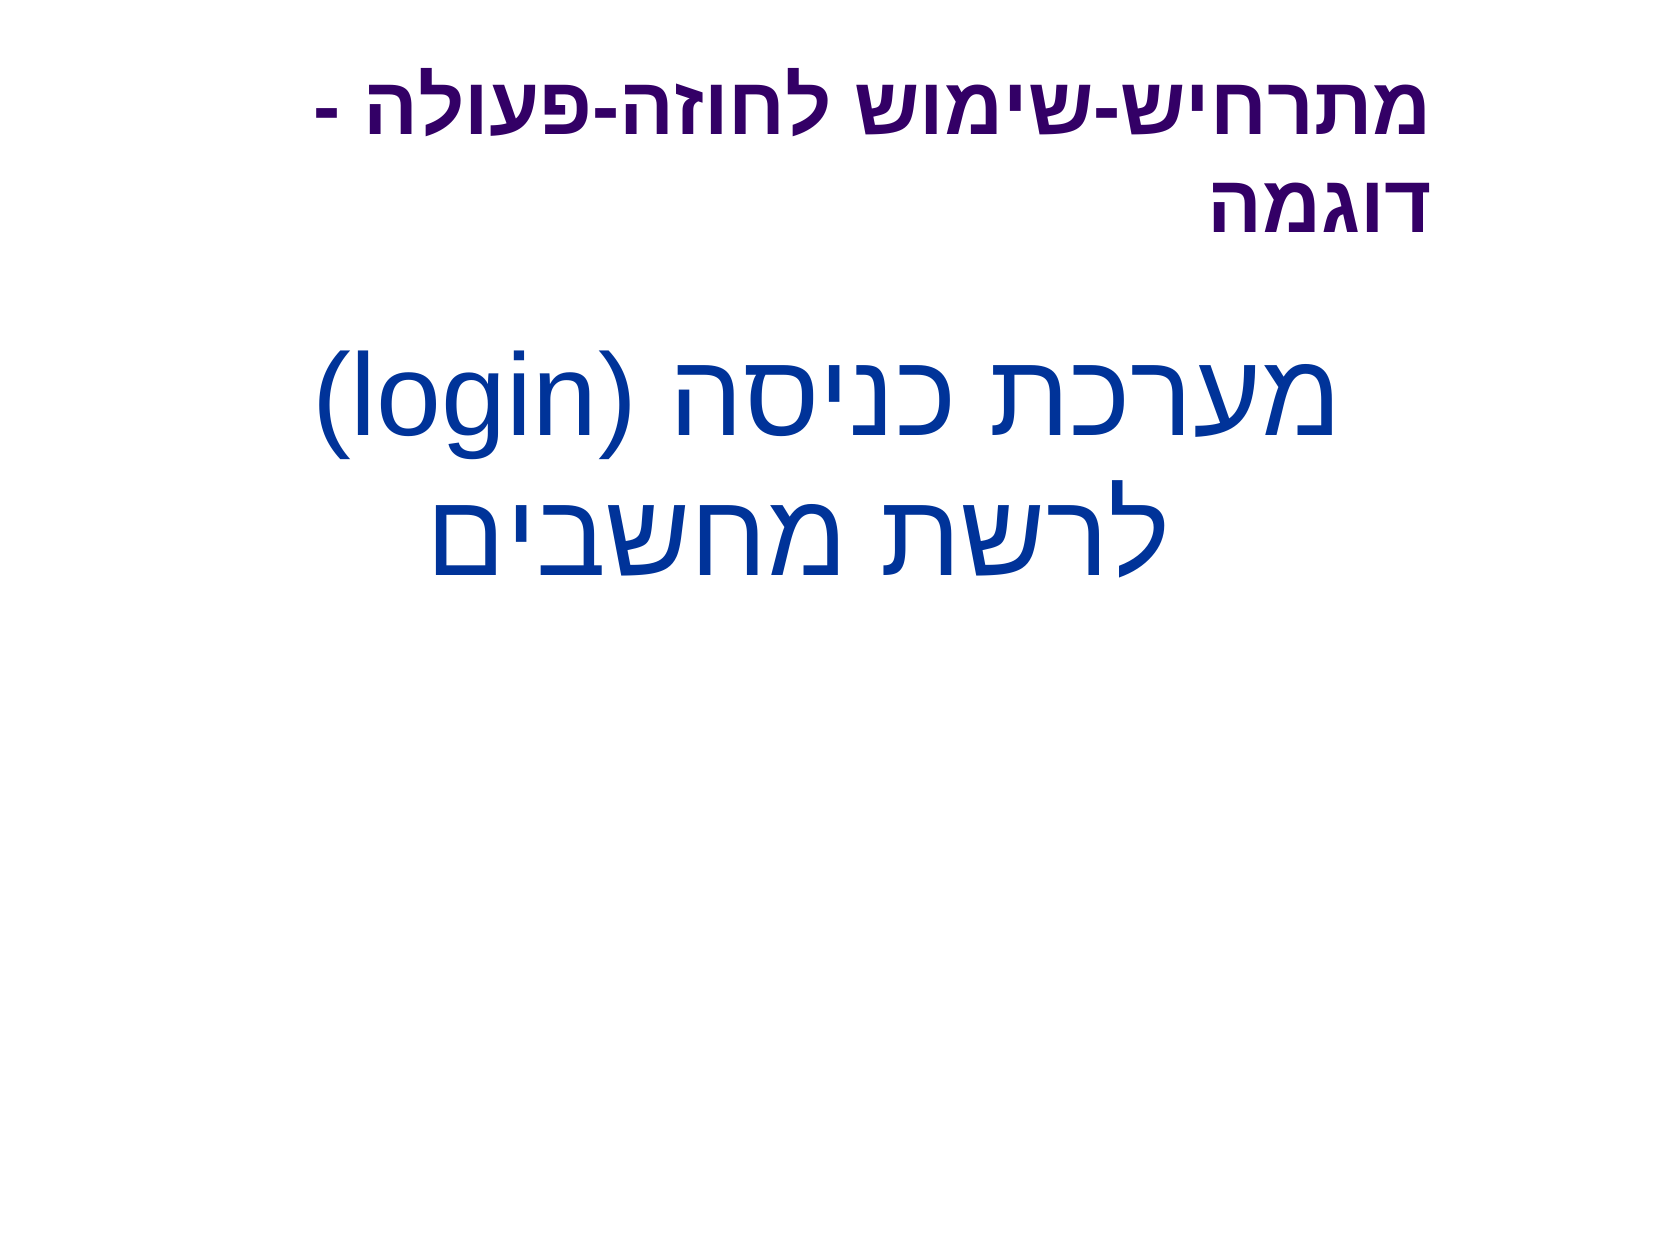

# מתרחיש-שימוש לחוזה-פעולה - דוגמה
מערכת כניסה (login)
לרשת מחשבים